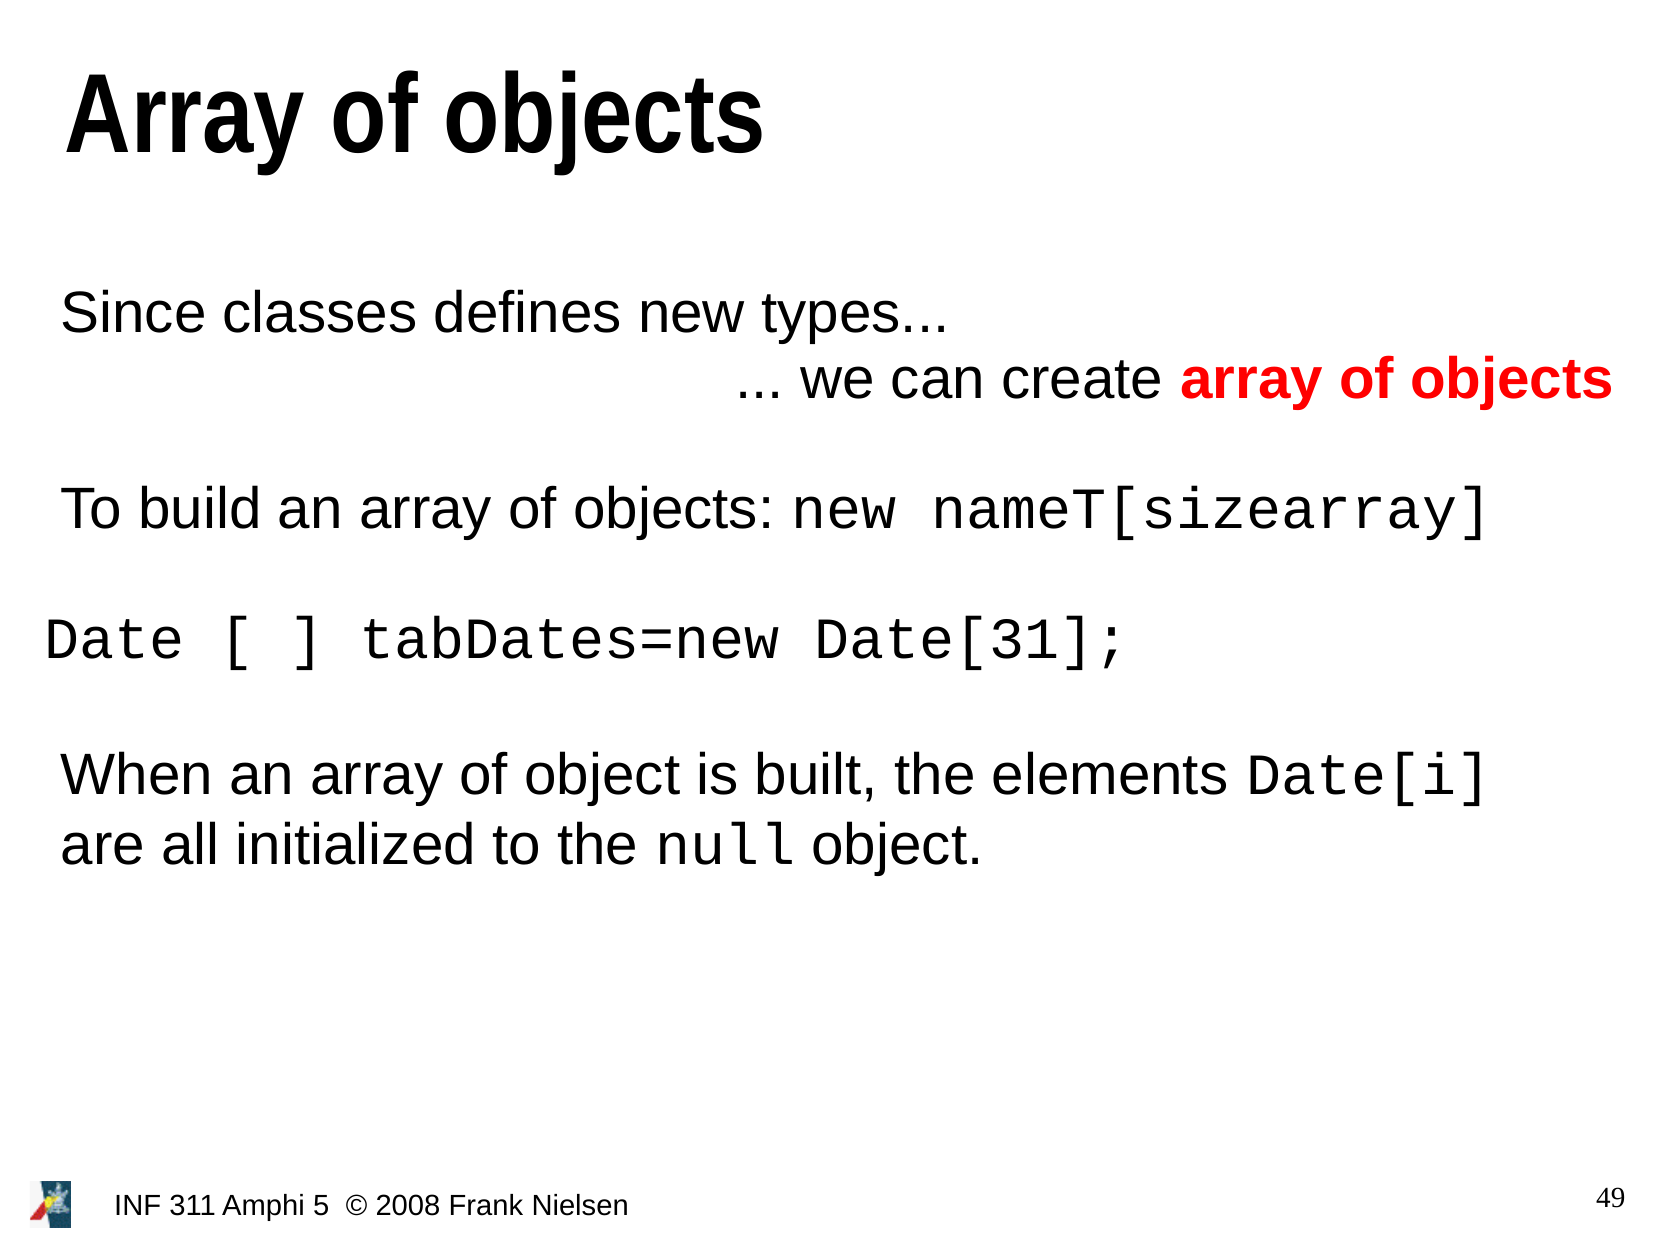

Array of objects
 Since classes defines new types...
						... we can create array of objects
 To build an array of objects: new nameT[sizearray]
Date [ ] tabDates=new Date[31];
 When an array of object is built, the elements Date[i]
 are all initialized to the null object.